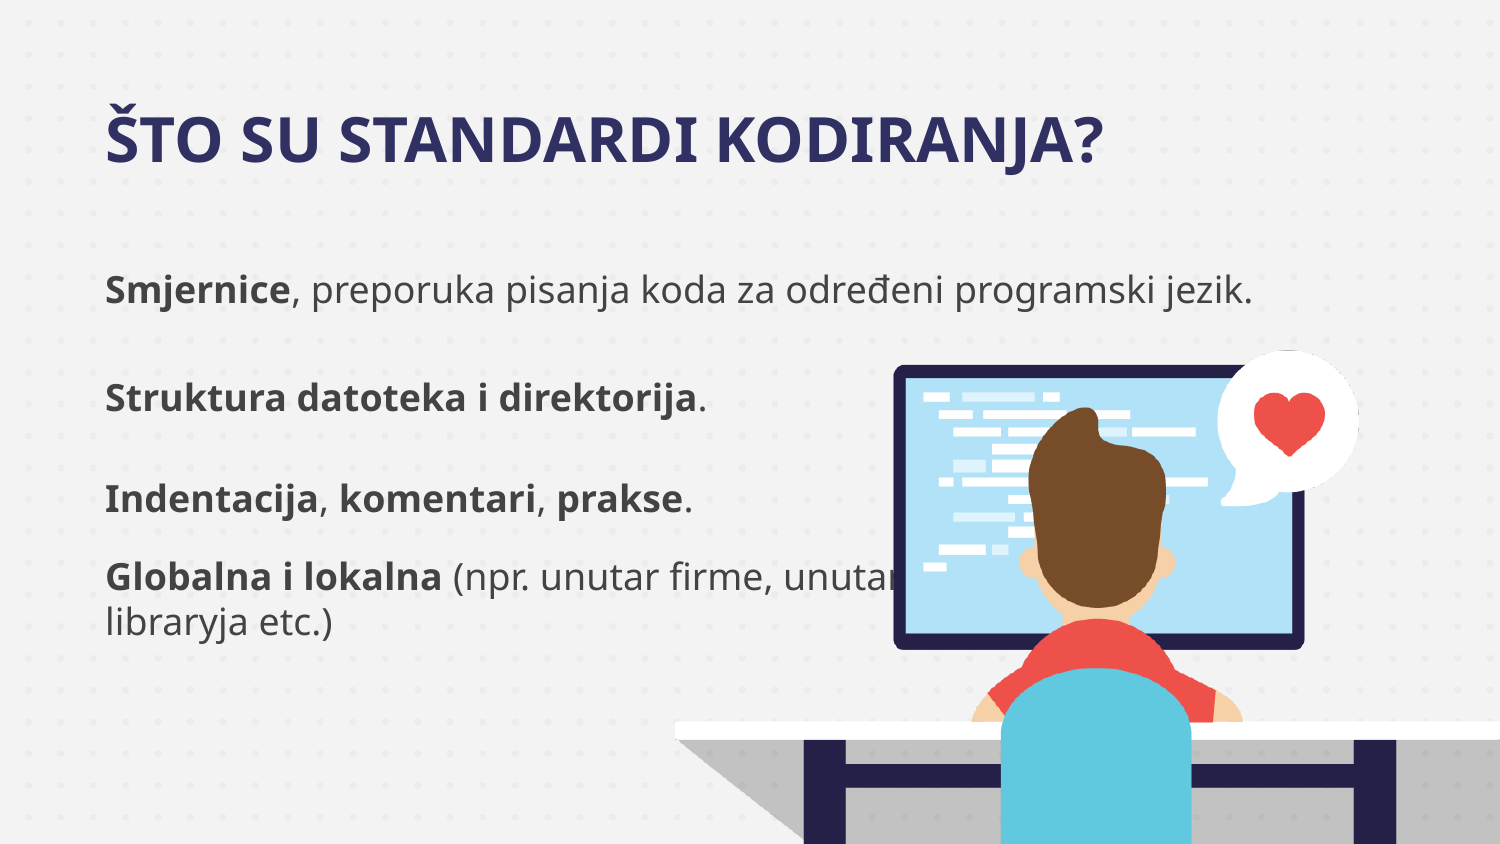

# ŠTO SU STANDARDI KODIRANJA?
Smjernice, preporuka pisanja koda za određeni programski jezik.
Struktura datoteka i direktorija.
Indentacija, komentari, prakse.
Globalna i lokalna (npr. unutar firme, unutar libraryja etc.)